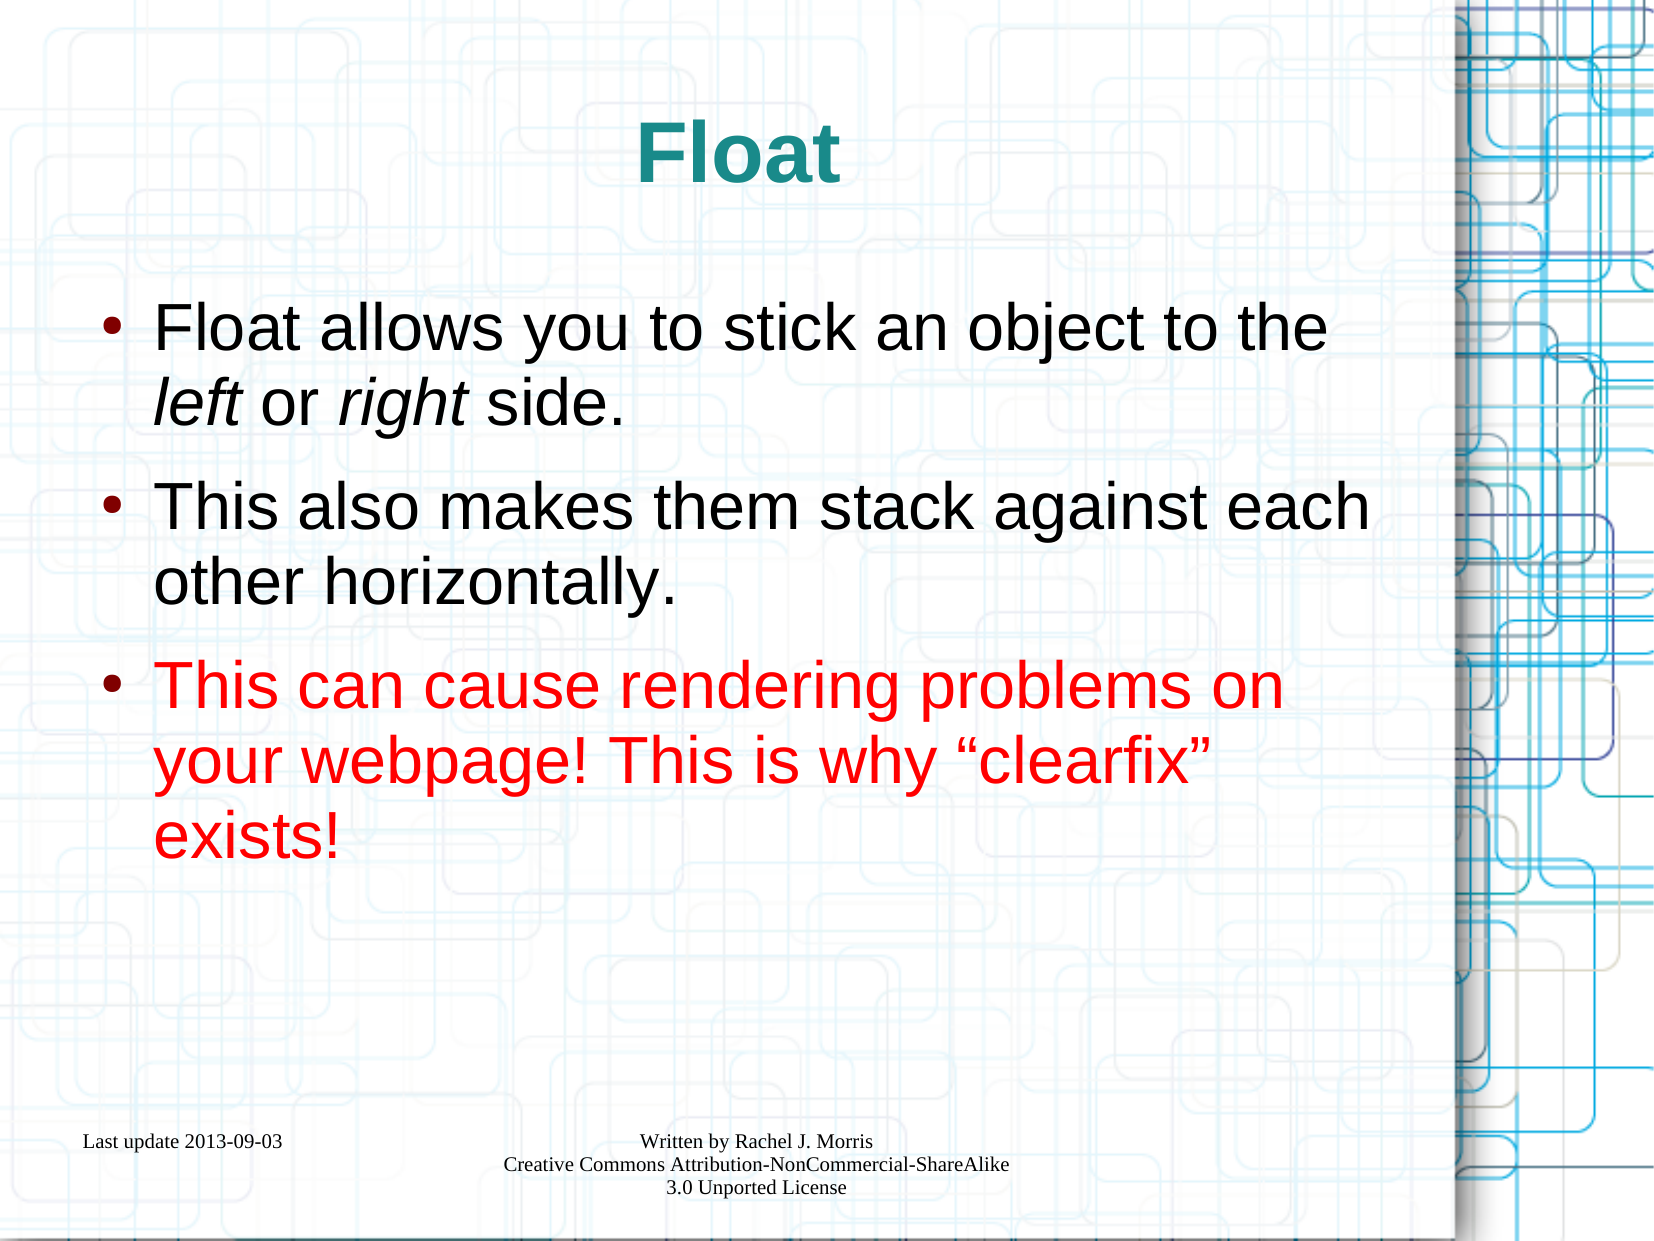

# Float
Float allows you to stick an object to the left or right side.
This also makes them stack against each other horizontally.
This can cause rendering problems on your webpage! This is why “clearfix” exists!